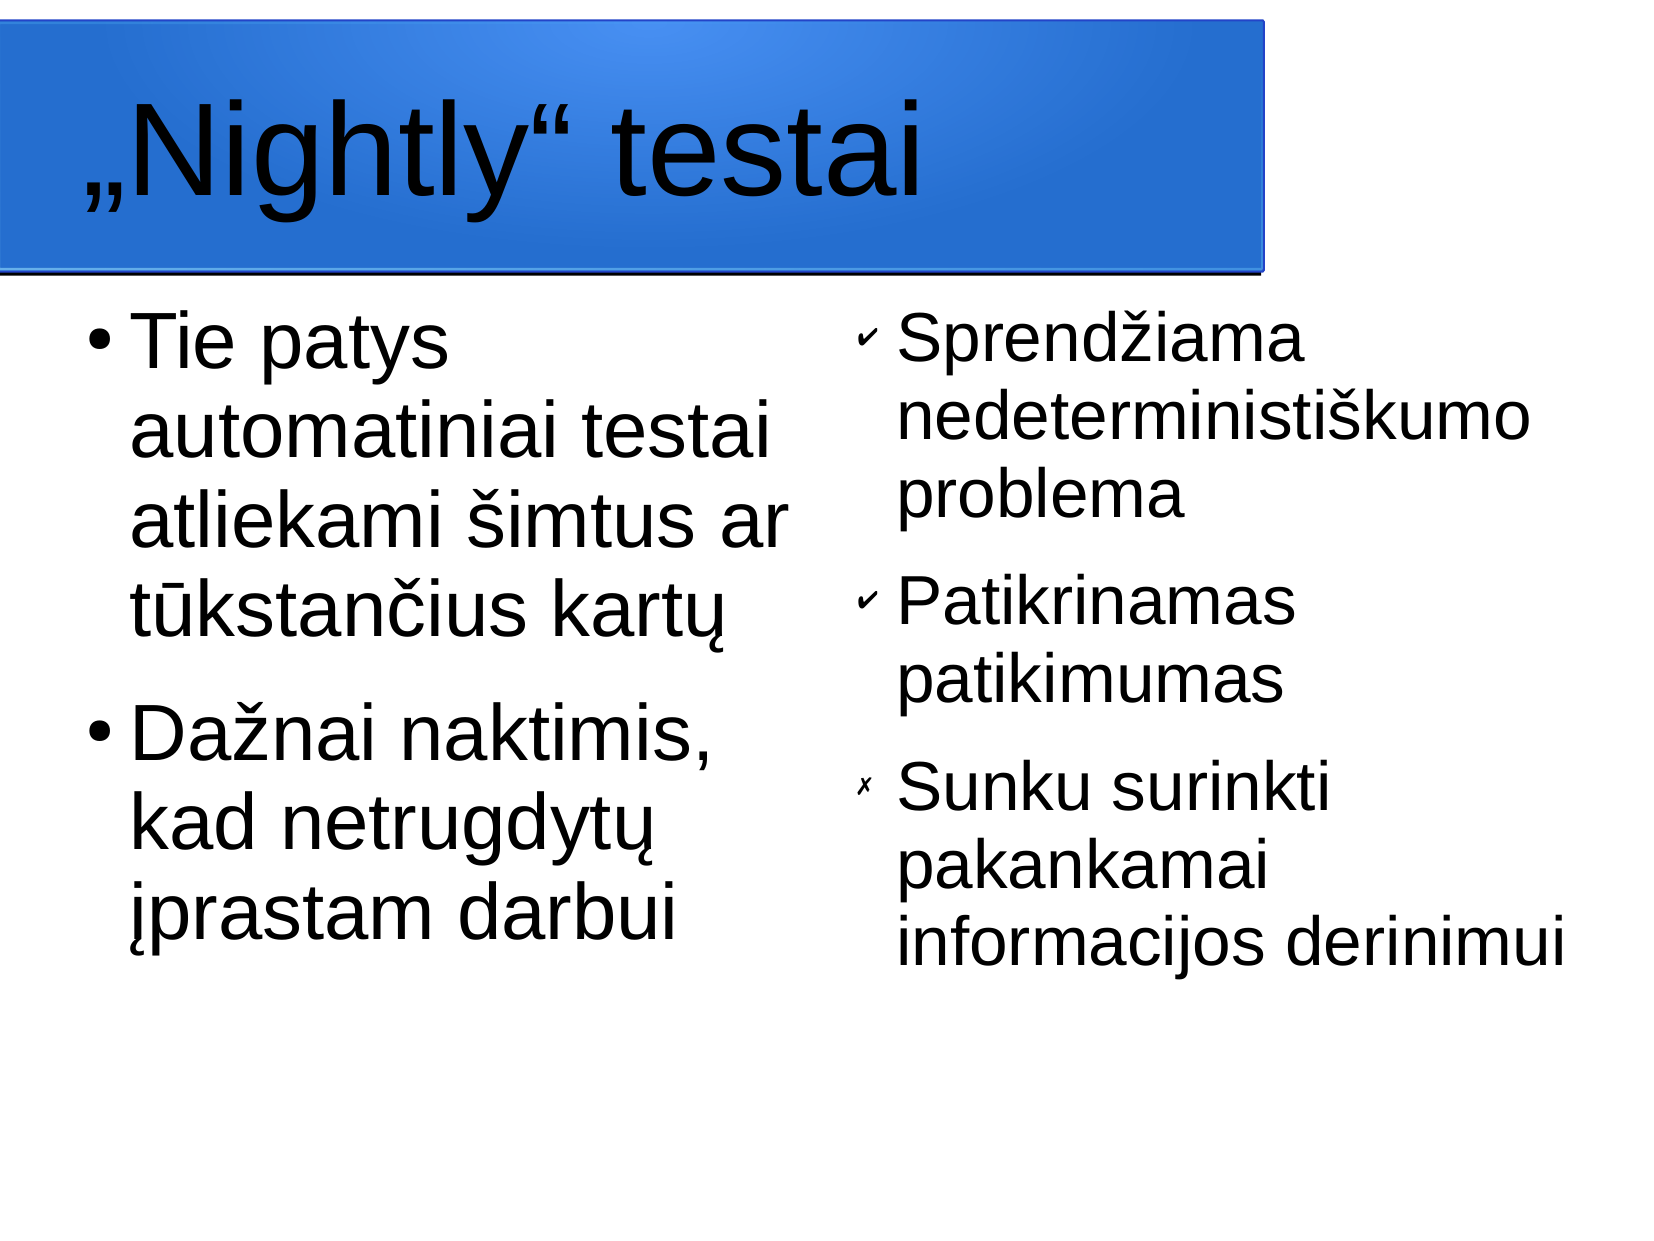

# „Nightly“ testai
Tie patys automatiniai testai atliekami šimtus ar tūkstančius kartų
Dažnai naktimis, kad netrugdytų įprastam darbui
Sprendžiama nedeterministiškumo problema
Patikrinamas patikimumas
Sunku surinkti pakankamai informacijos derinimui